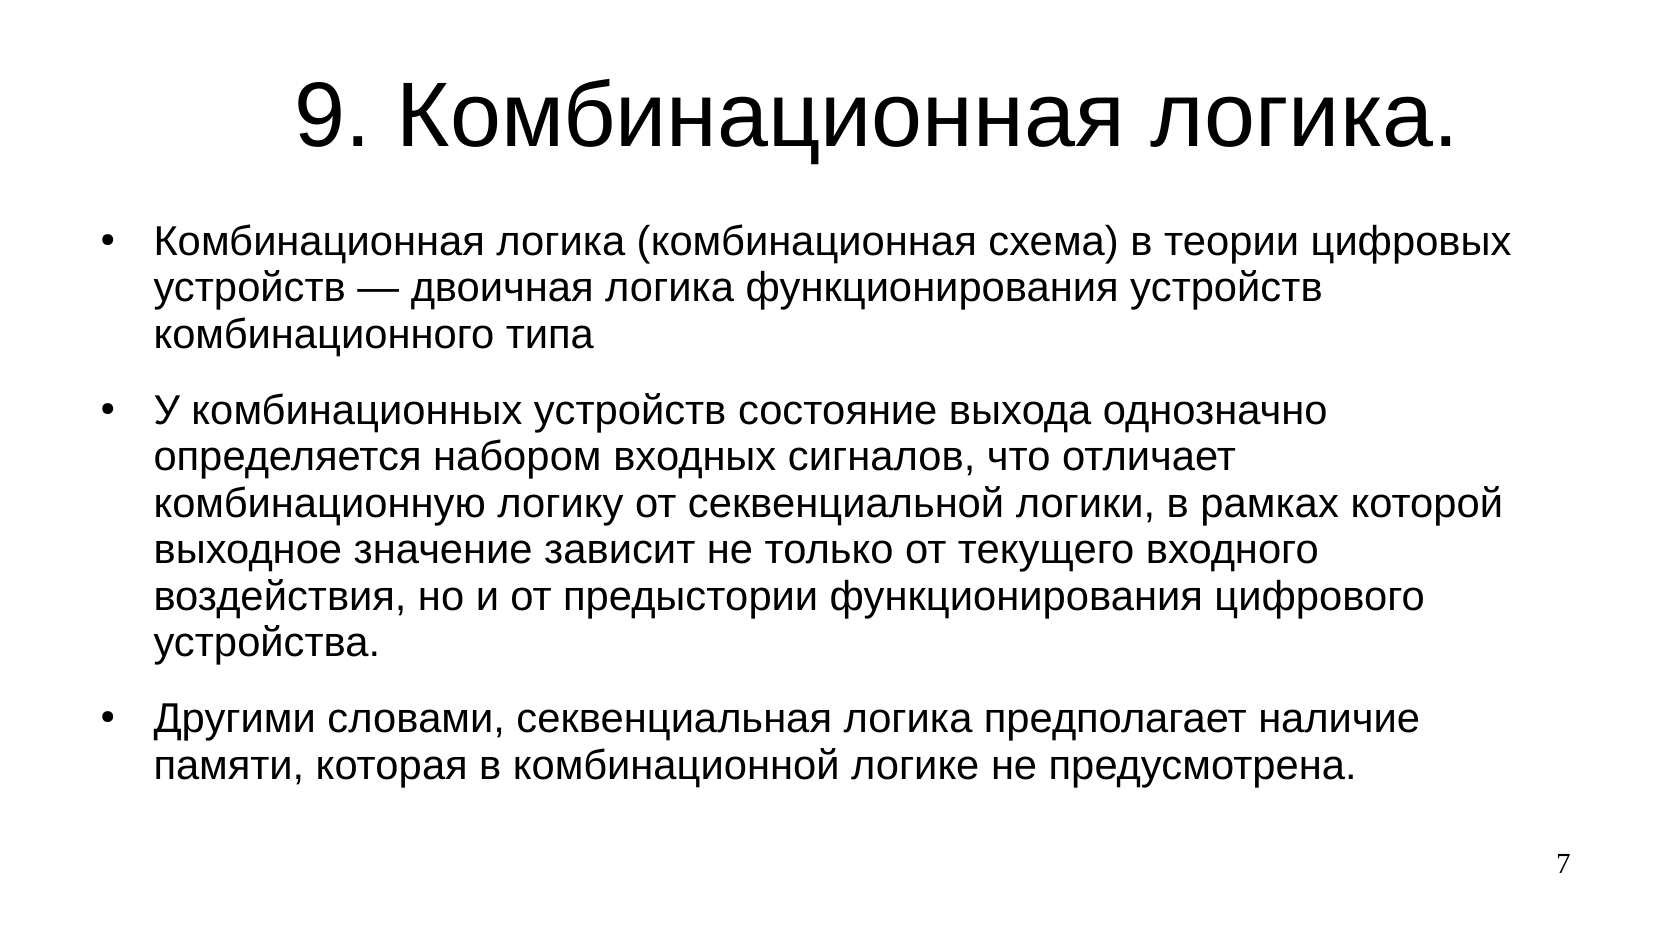

# 9. Комбинационная логика.
Комбинационная логика (комбинационная схема) в теории цифровых устройств — двоичная логика функционирования устройств комбинационного типа
У комбинационных устройств состояние выхода однозначно определяется набором входных сигналов, что отличает комбинационную логику от секвенциальной логики, в рамках которой выходное значение зависит не только от текущего входного воздействия, но и от предыстории функционирования цифрового устройства.
Другими словами, секвенциальная логика предполагает наличие памяти, которая в комбинационной логике не предусмотрена.
7